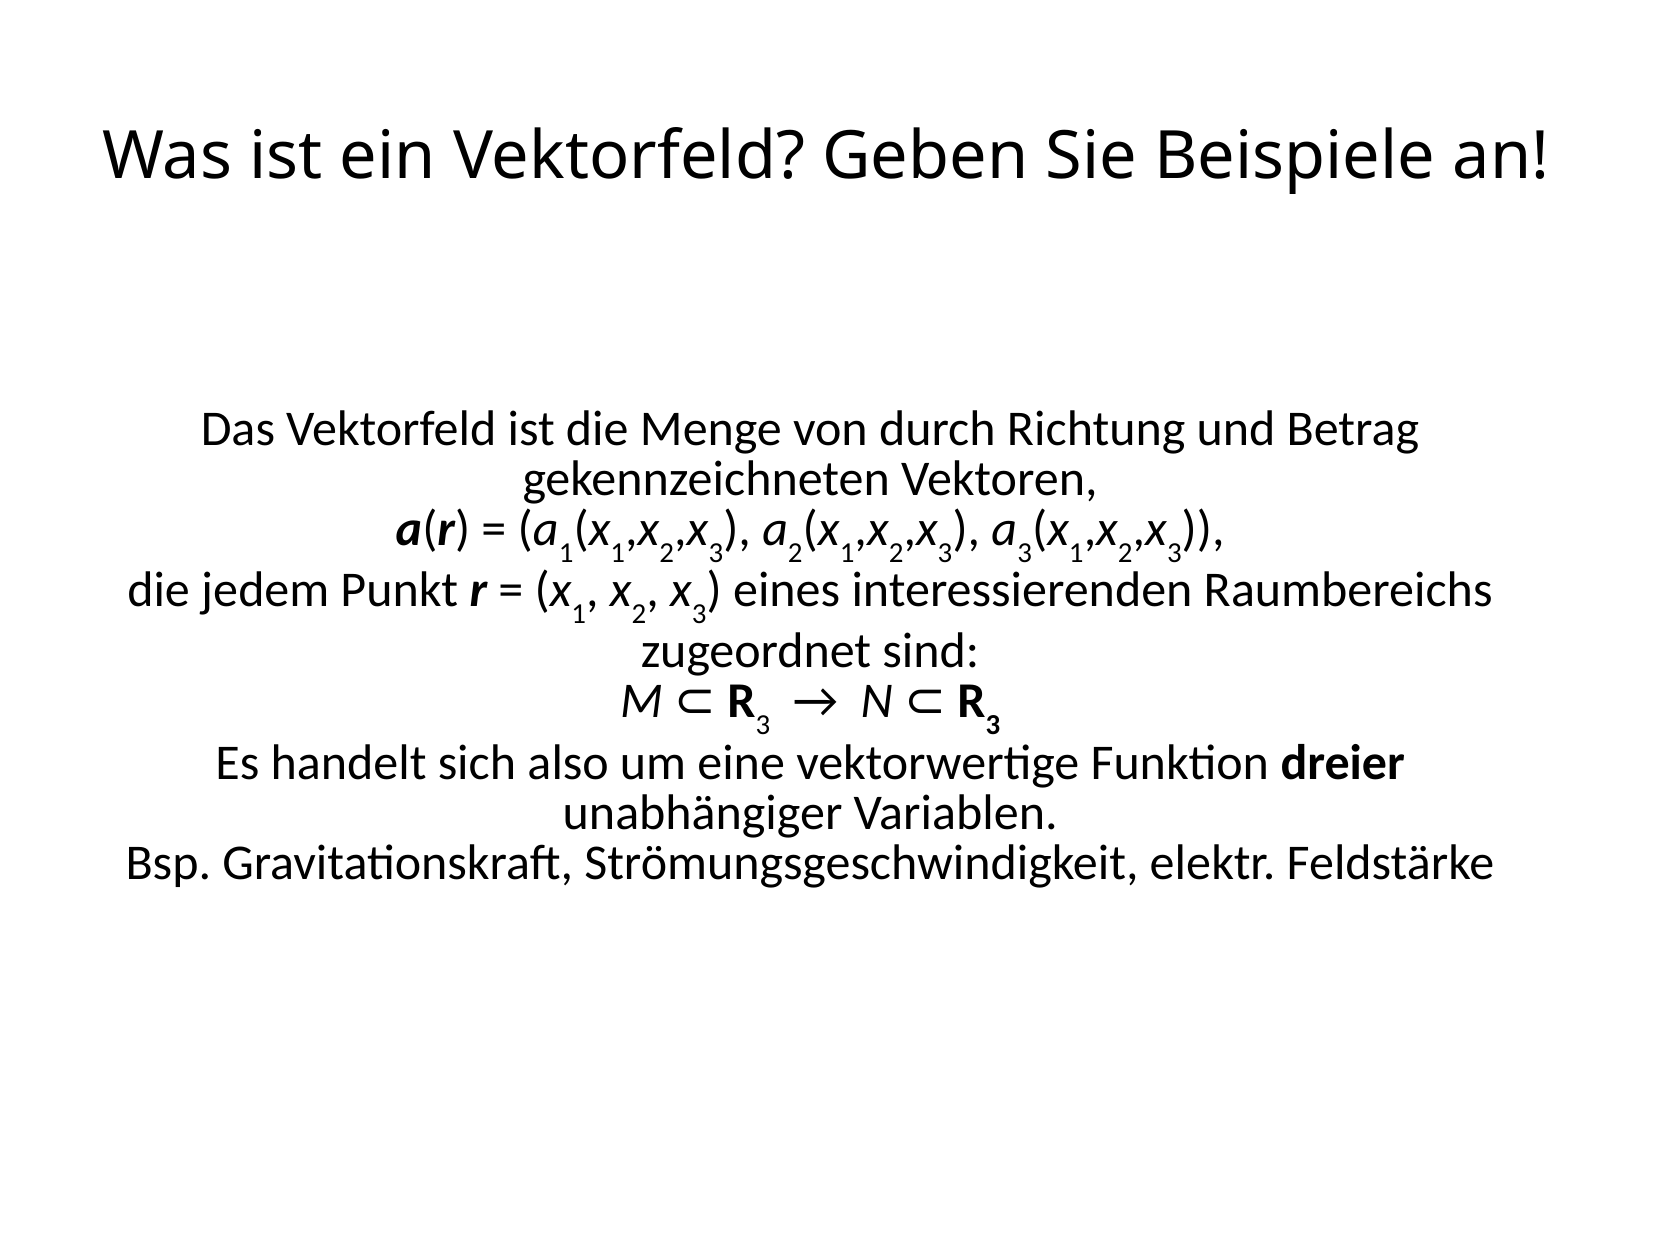

# Was ist ein Vektorfeld? Geben Sie Beispiele an!
Das Vektorfeld ist die Menge von durch Richtung und Betrag gekennzeichneten Vektoren,
a(r) = (a1(x1,x2,x3), a2(x1,x2,x3), a3(x1,x2,x3)),
die jedem Punkt r = (x1, x2, x3) eines interessierenden Raumbereichs zugeordnet sind:
M ⊂ R3  →  N ⊂ R3
Es handelt sich also um eine vektorwertige Funktion dreier unabhängiger Variablen.
Bsp. Gravitationskraft, Strömungsgeschwindigkeit, elektr. Feldstärke